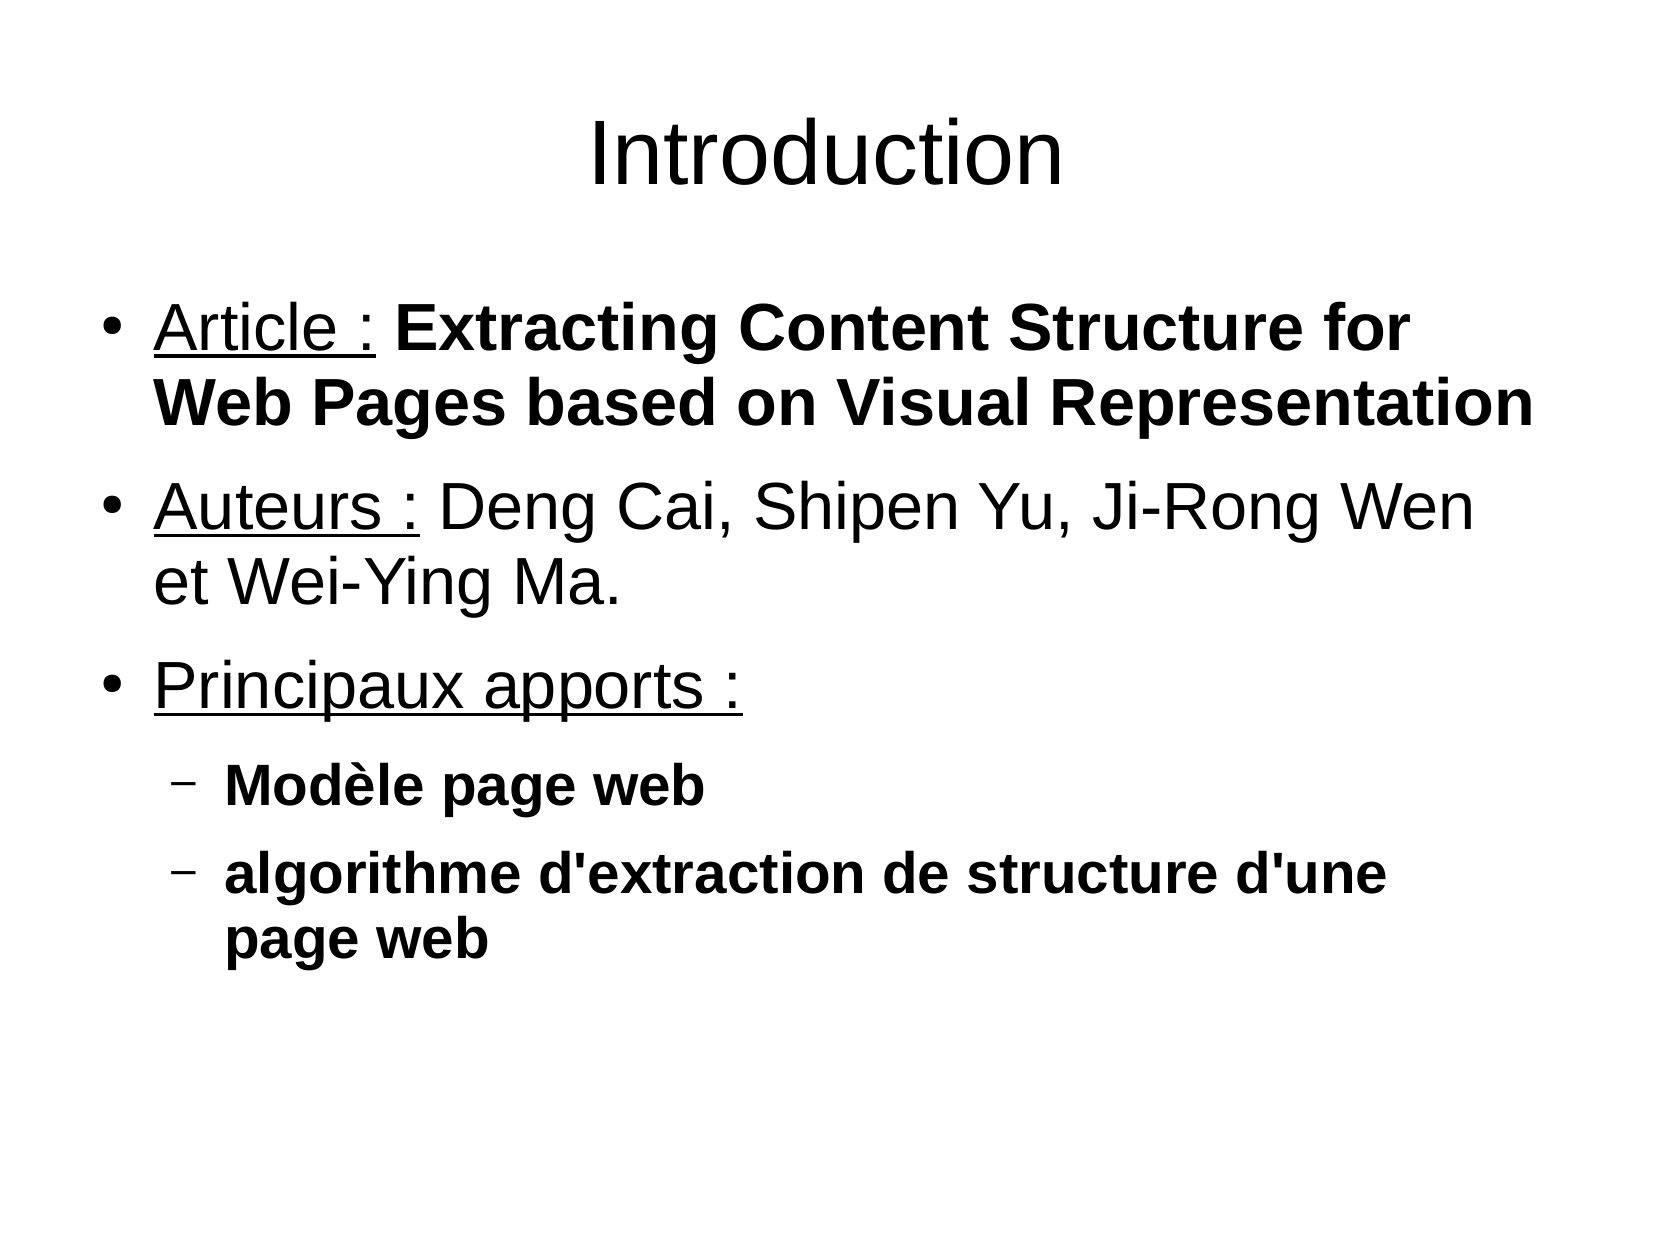

# Introduction
Article : Extracting Content Structure for Web Pages based on Visual Representation
Auteurs : Deng Cai, Shipen Yu, Ji-Rong Wen et Wei-Ying Ma.
Principaux apports :
Modèle page web
algorithme d'extraction de structure d'une page web